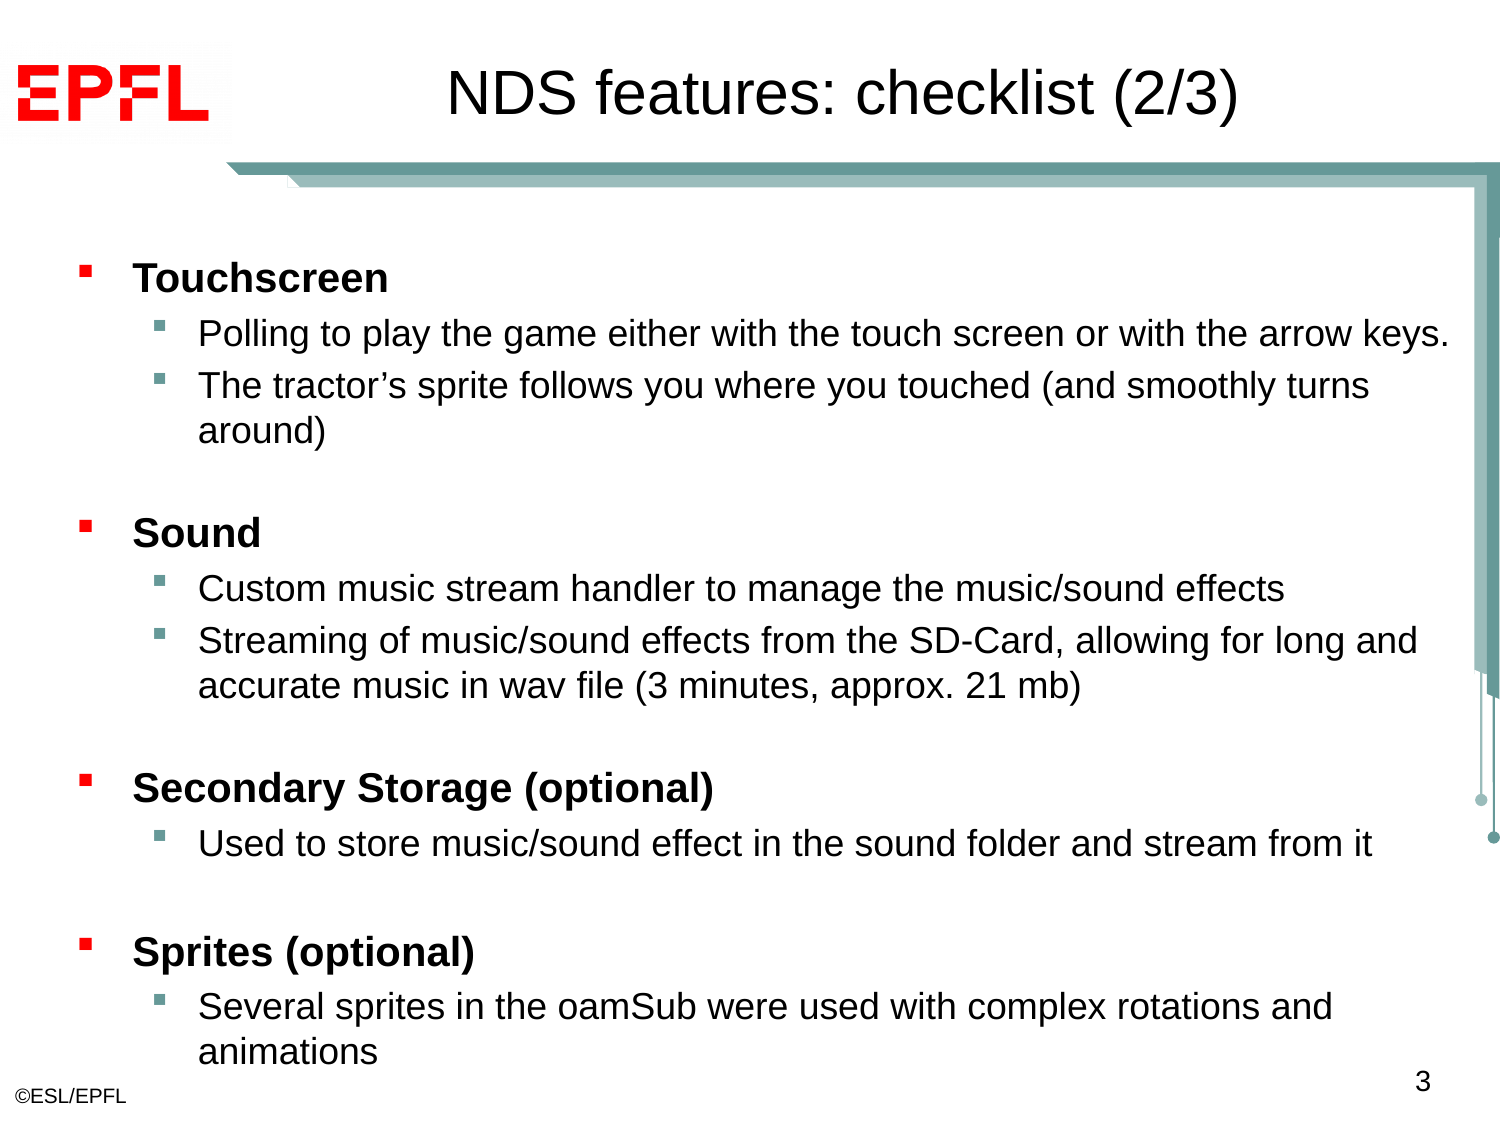

# NDS features: checklist (2/3)
Touchscreen
Polling to play the game either with the touch screen or with the arrow keys.
The tractor’s sprite follows you where you touched (and smoothly turns around)
Sound
Custom music stream handler to manage the music/sound effects
Streaming of music/sound effects from the SD-Card, allowing for long and accurate music in wav file (3 minutes, approx. 21 mb)
Secondary Storage (optional)
Used to store music/sound effect in the sound folder and stream from it
Sprites (optional)
Several sprites in the oamSub were used with complex rotations and animations